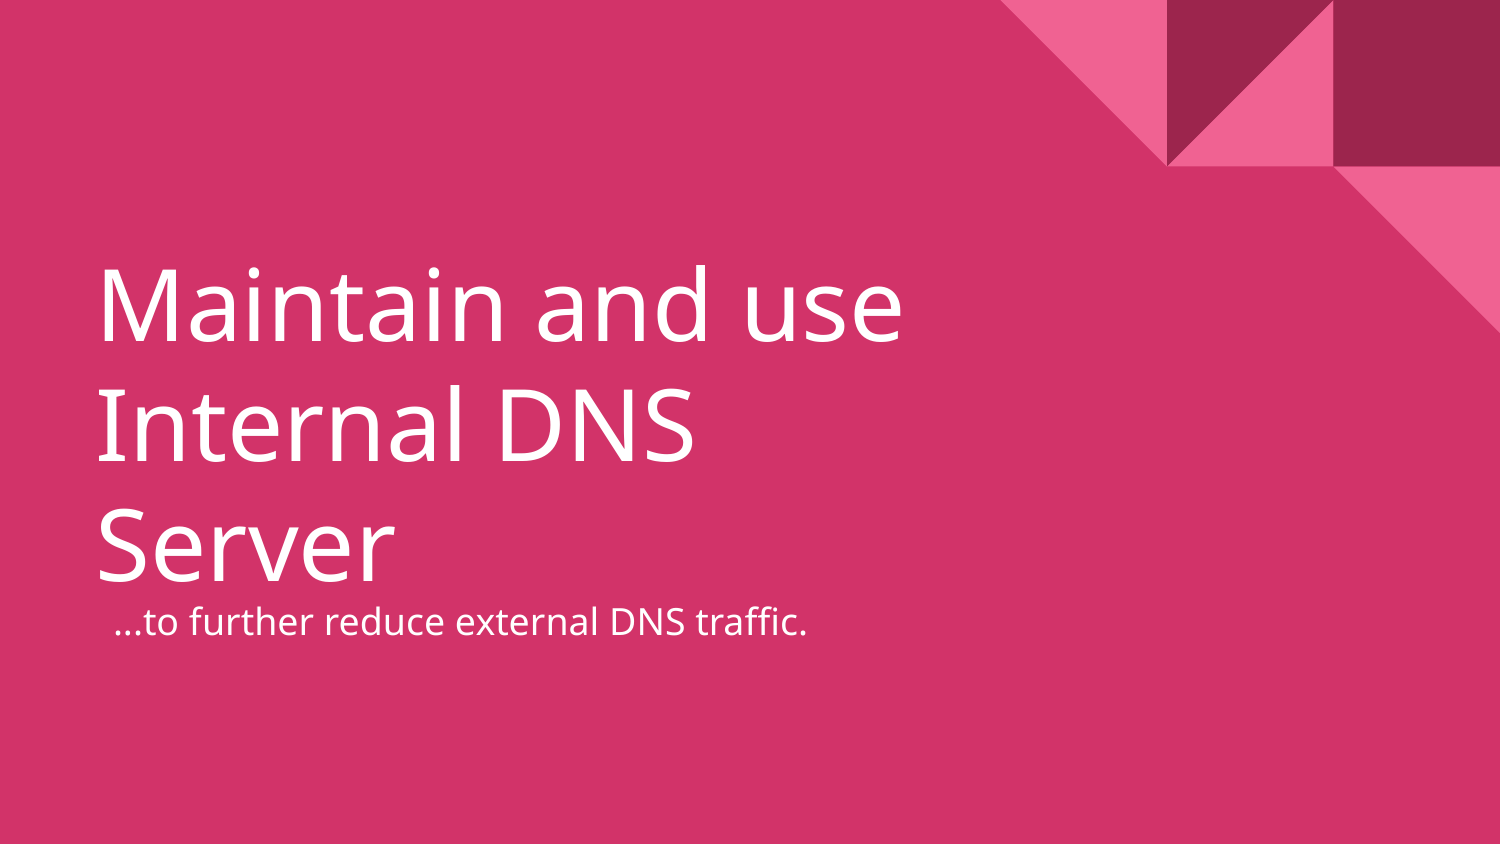

# Maintain and use Internal DNS Server
...to further reduce external DNS traffic.